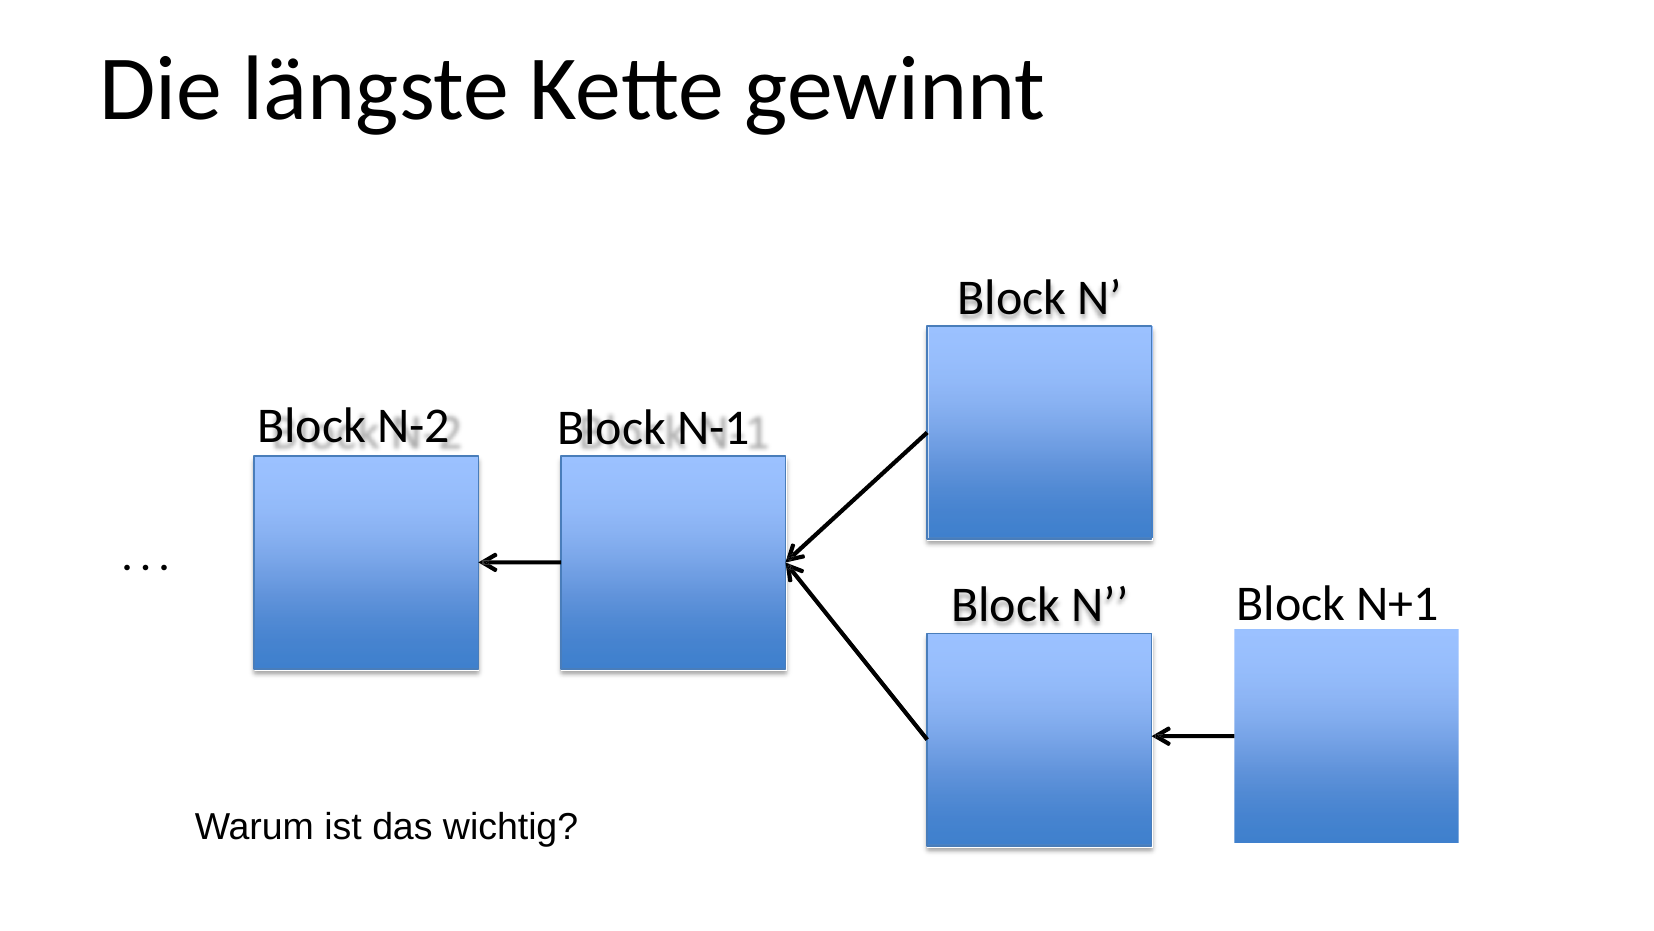

# Die längste Kette gewinnt
Block N’
Block N-2
Block N-1
. . .
Block N+1
Block N’’
Warum ist das wichtig?